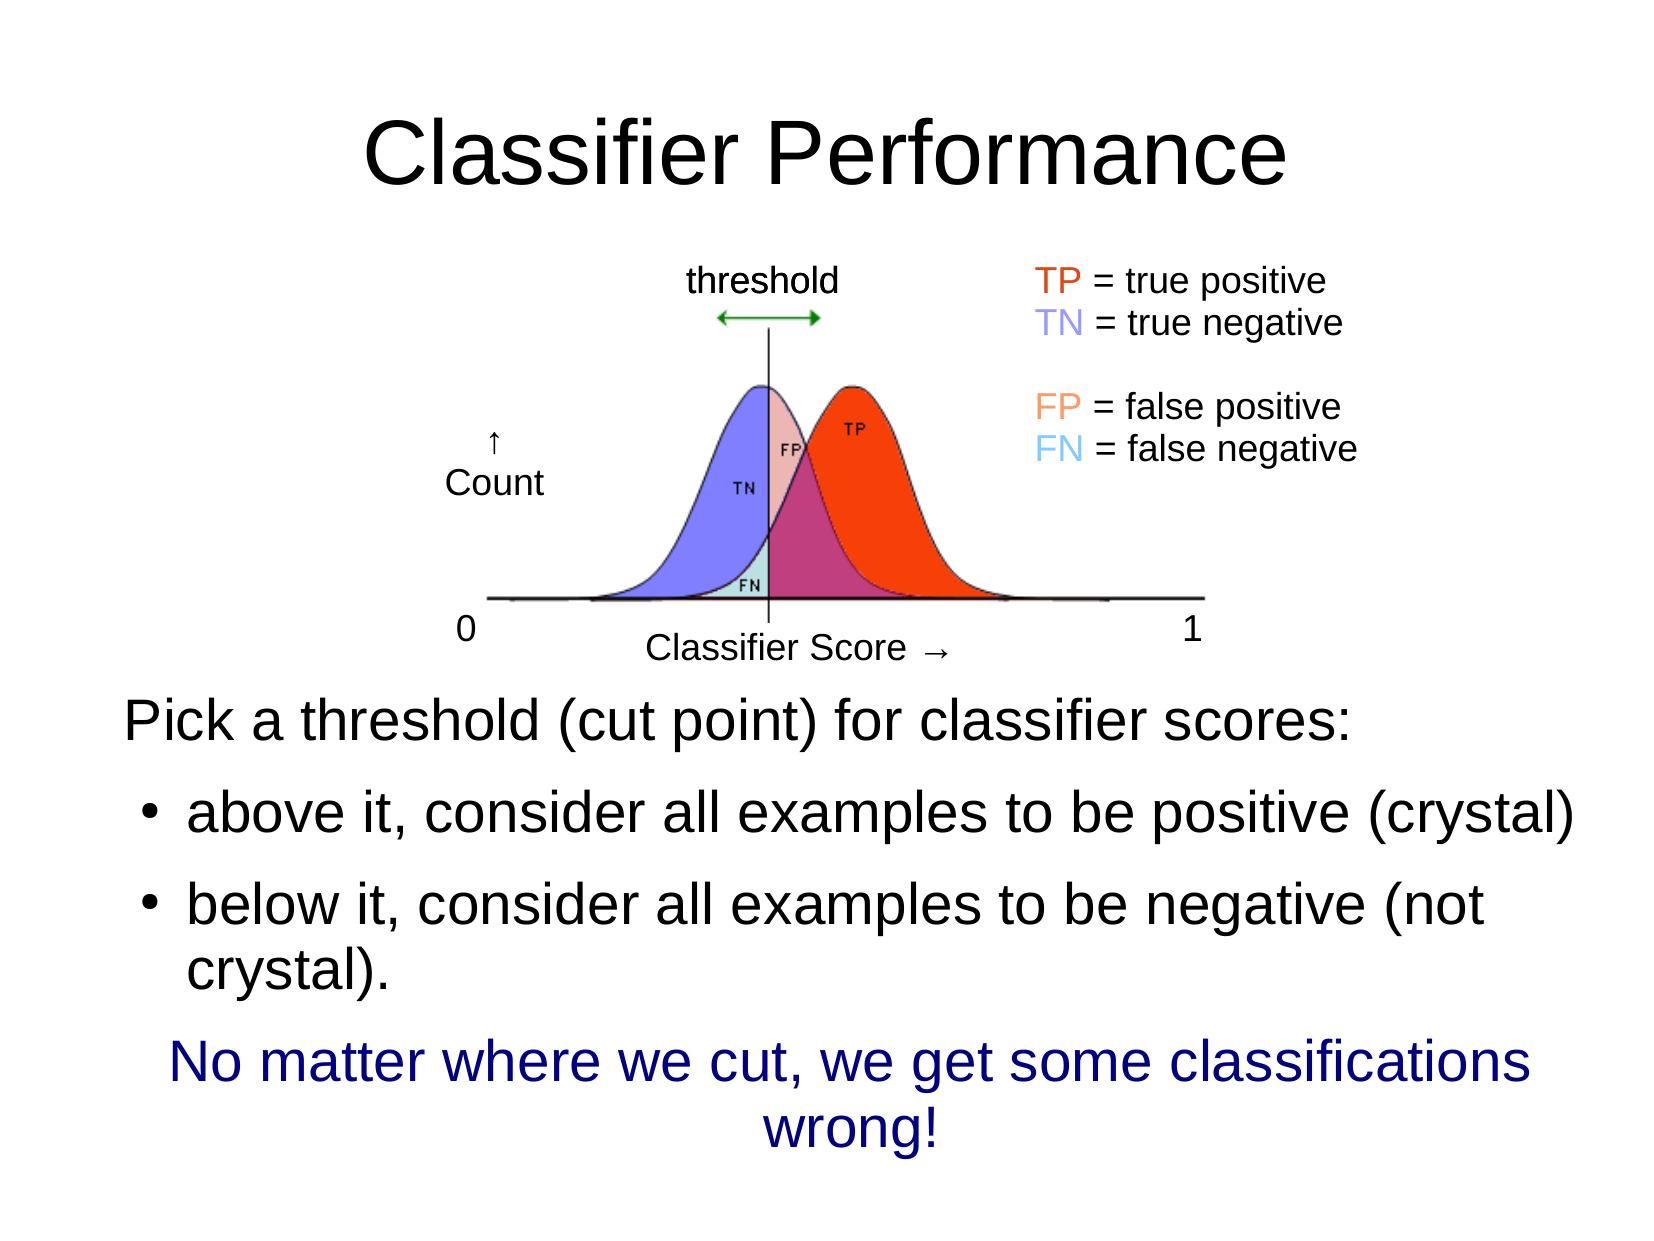

# Classifier Performance
threshold
threshold
TP = true positive
TN = true negative
FP = false positive
FN = false negative
↑
Count
0
1
Classifier Score →
Pick a threshold (cut point) for classifier scores:
above it, consider all examples to be positive (crystal)
below it, consider all examples to be negative (not crystal).
No matter where we cut, we get some classifications wrong!